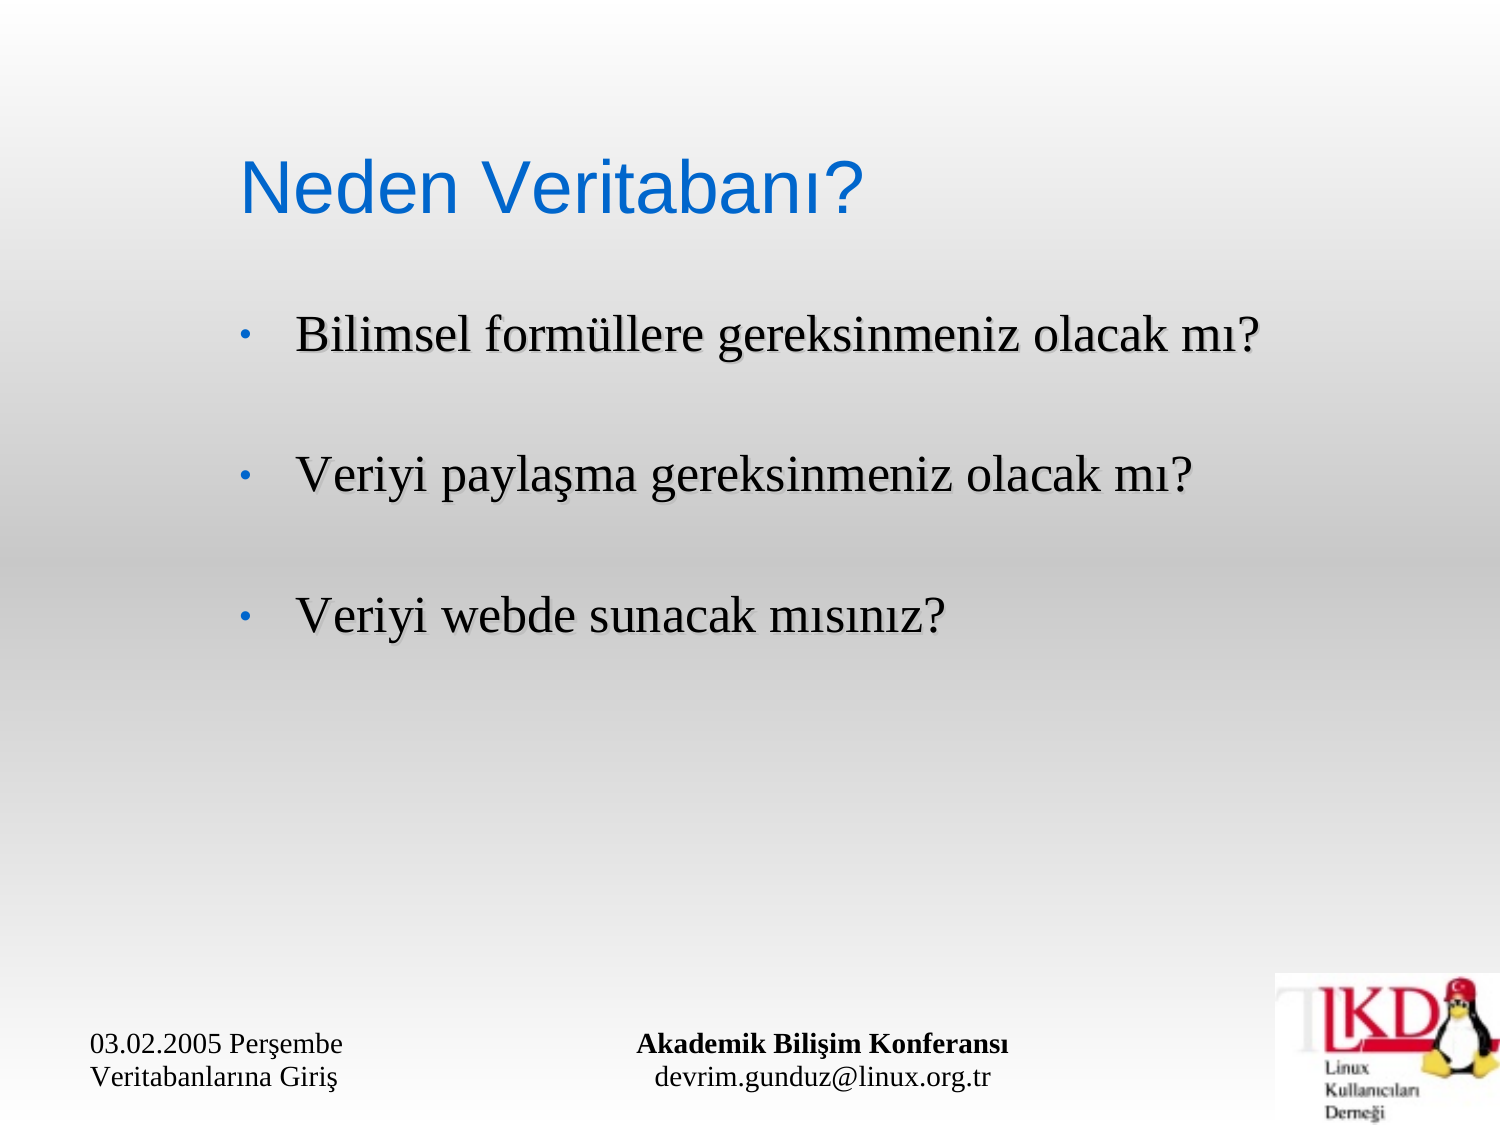

# Neden Veritabanı?
Bilimsel formüllere gereksinmeniz olacak mı?
Veriyi paylaşma gereksinmeniz olacak mı?
Veriyi webde sunacak mısınız?